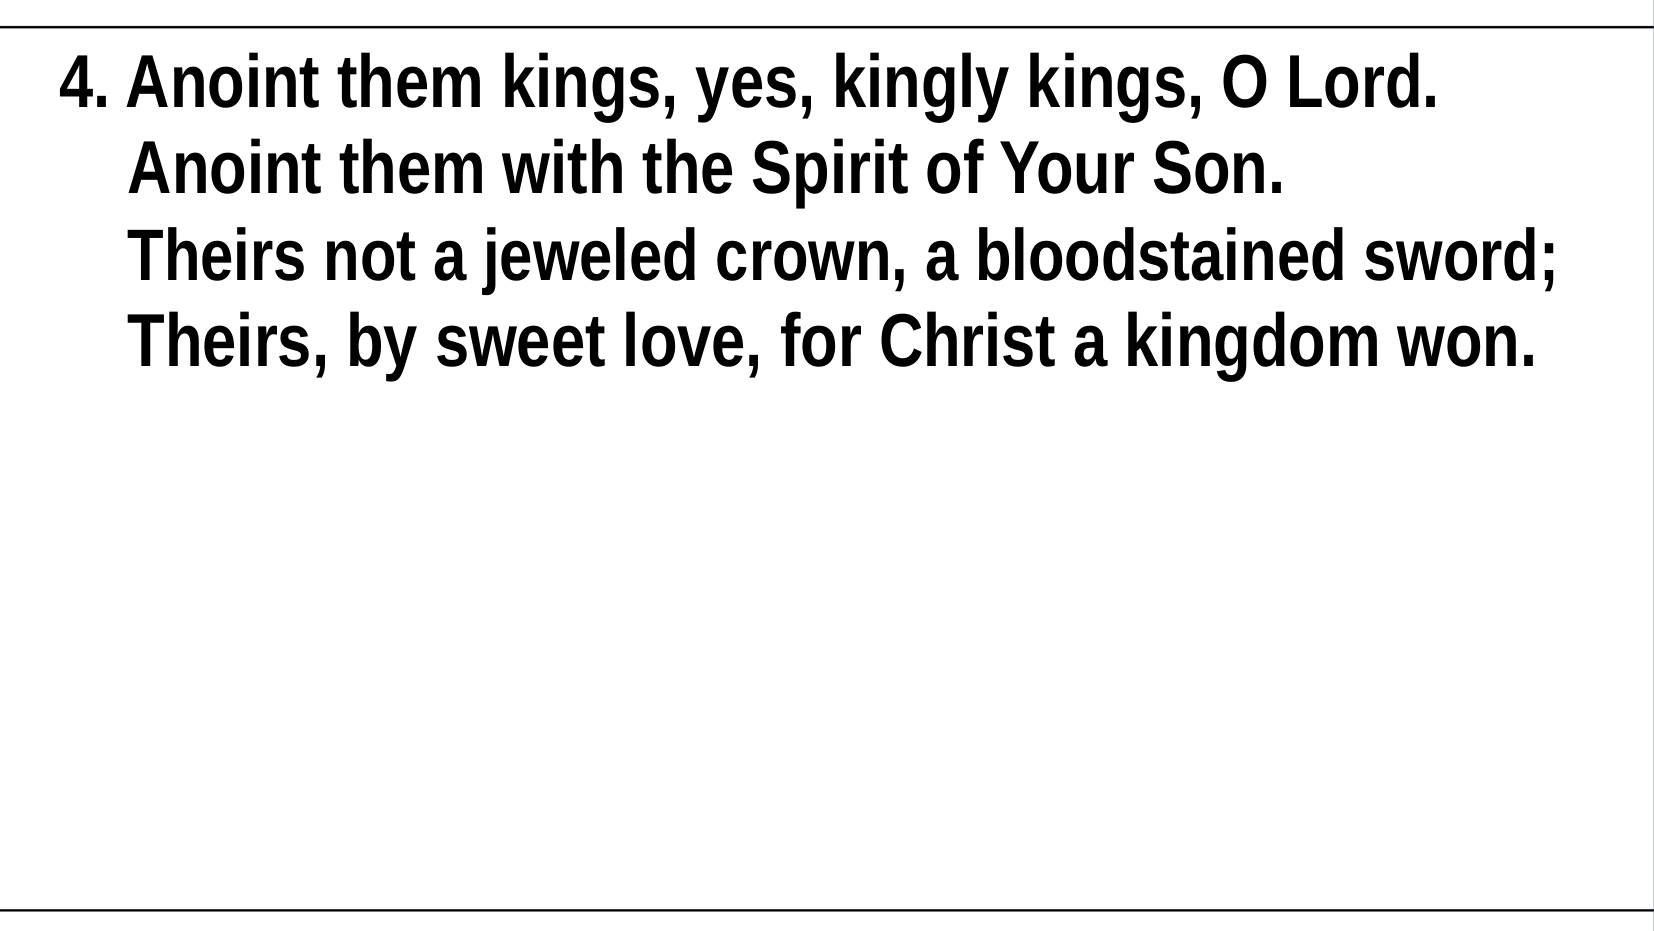

4. Anoint them kings, yes, kingly kings, O Lord.
 Anoint them with the Spirit of Your Son.
 Theirs not a jeweled crown, a bloodstained sword;
 Theirs, by sweet love, for Christ a kingdom won.